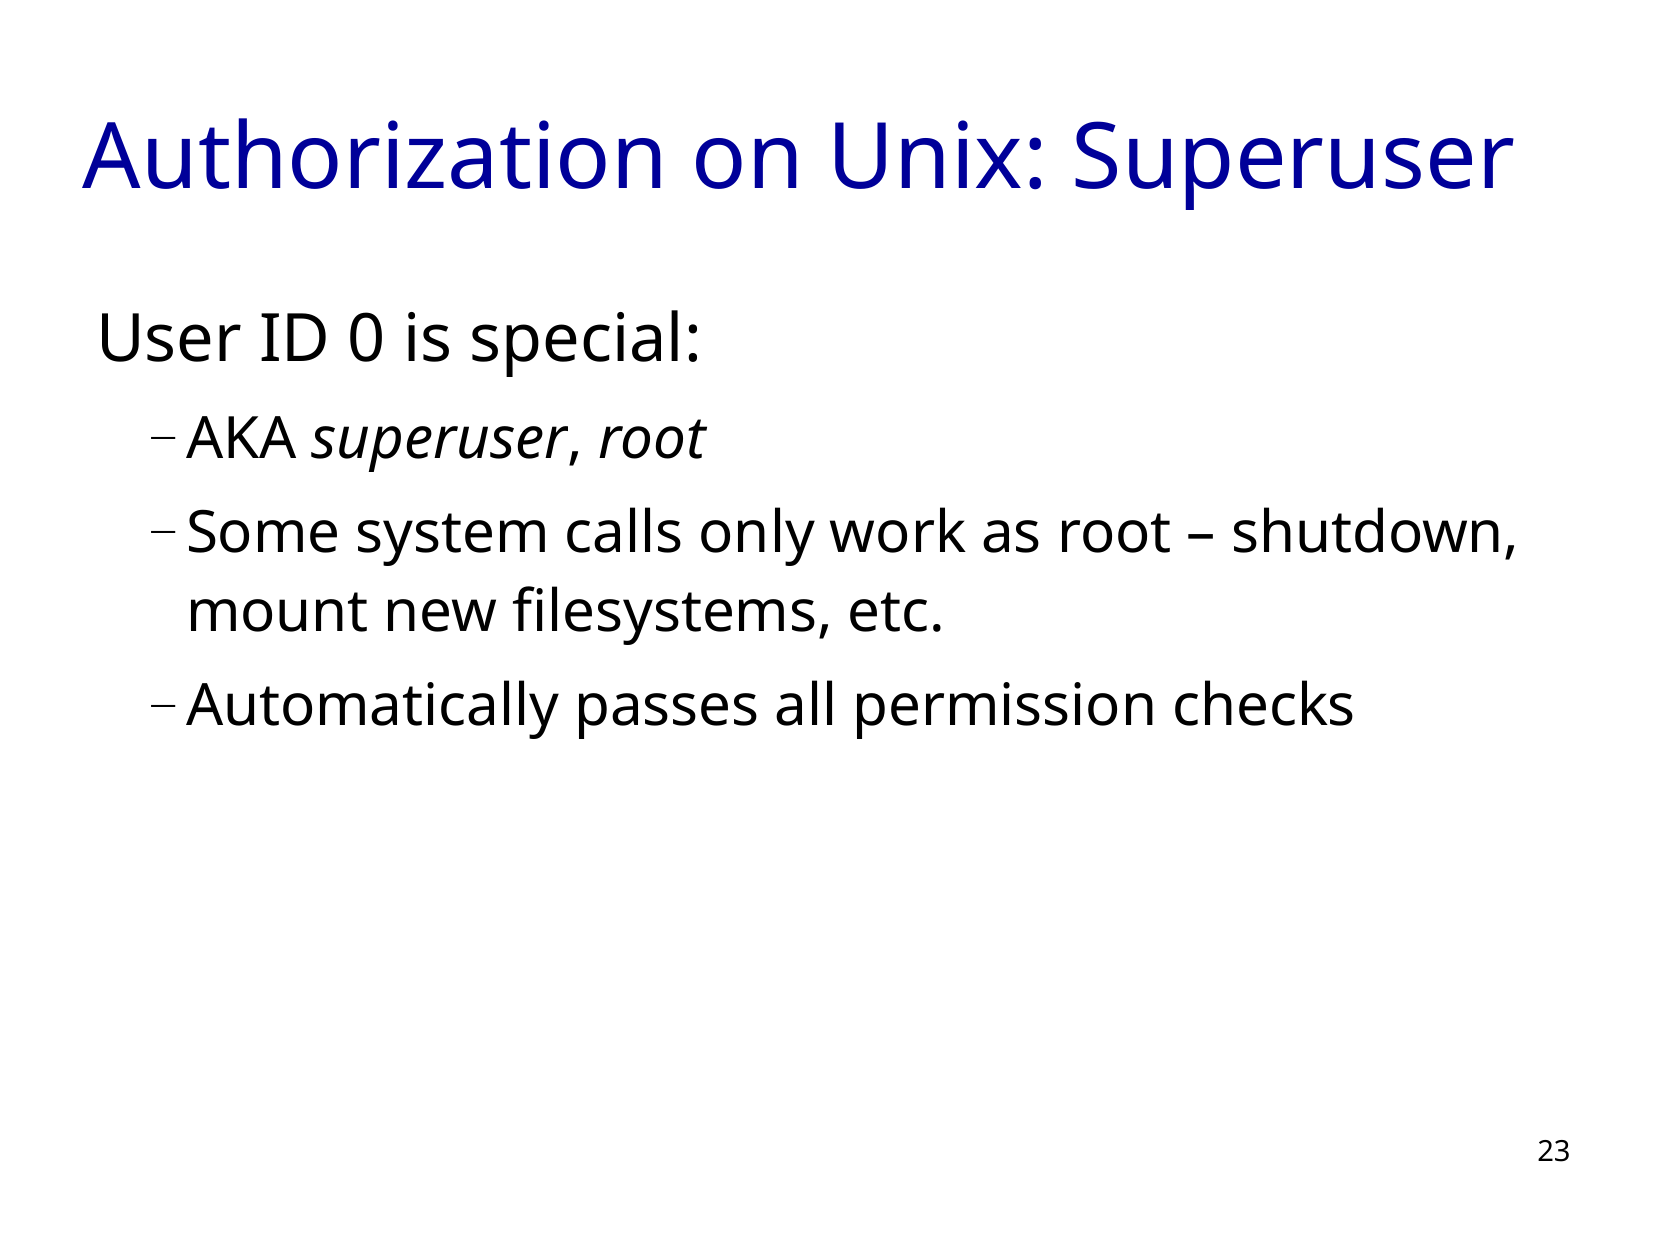

# Authorization on Unix: Superuser
User ID 0 is special:
AKA superuser, root
Some system calls only work as root – shutdown, mount new filesystems, etc.
Automatically passes all permission checks
23